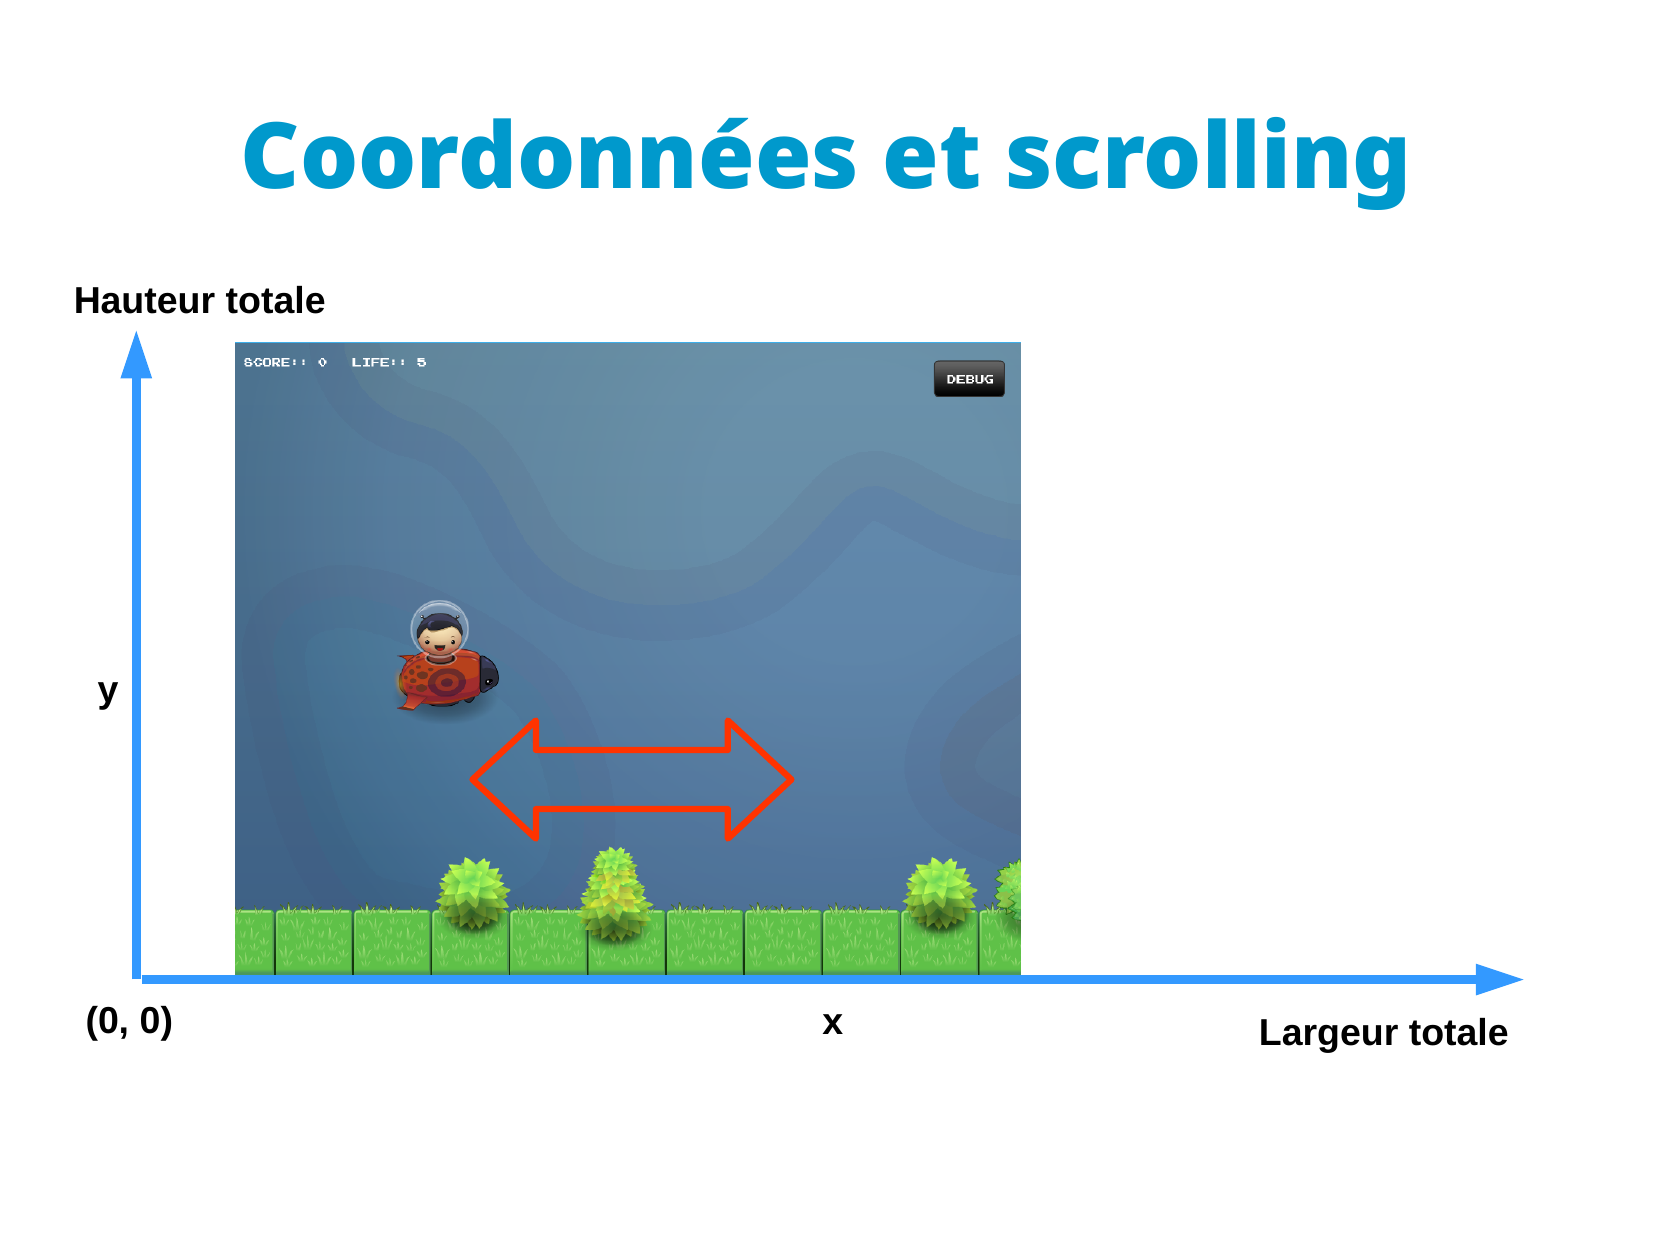

# Coordonnées et scrolling
Hauteur totale
y
x
(0, 0)
Largeur totale